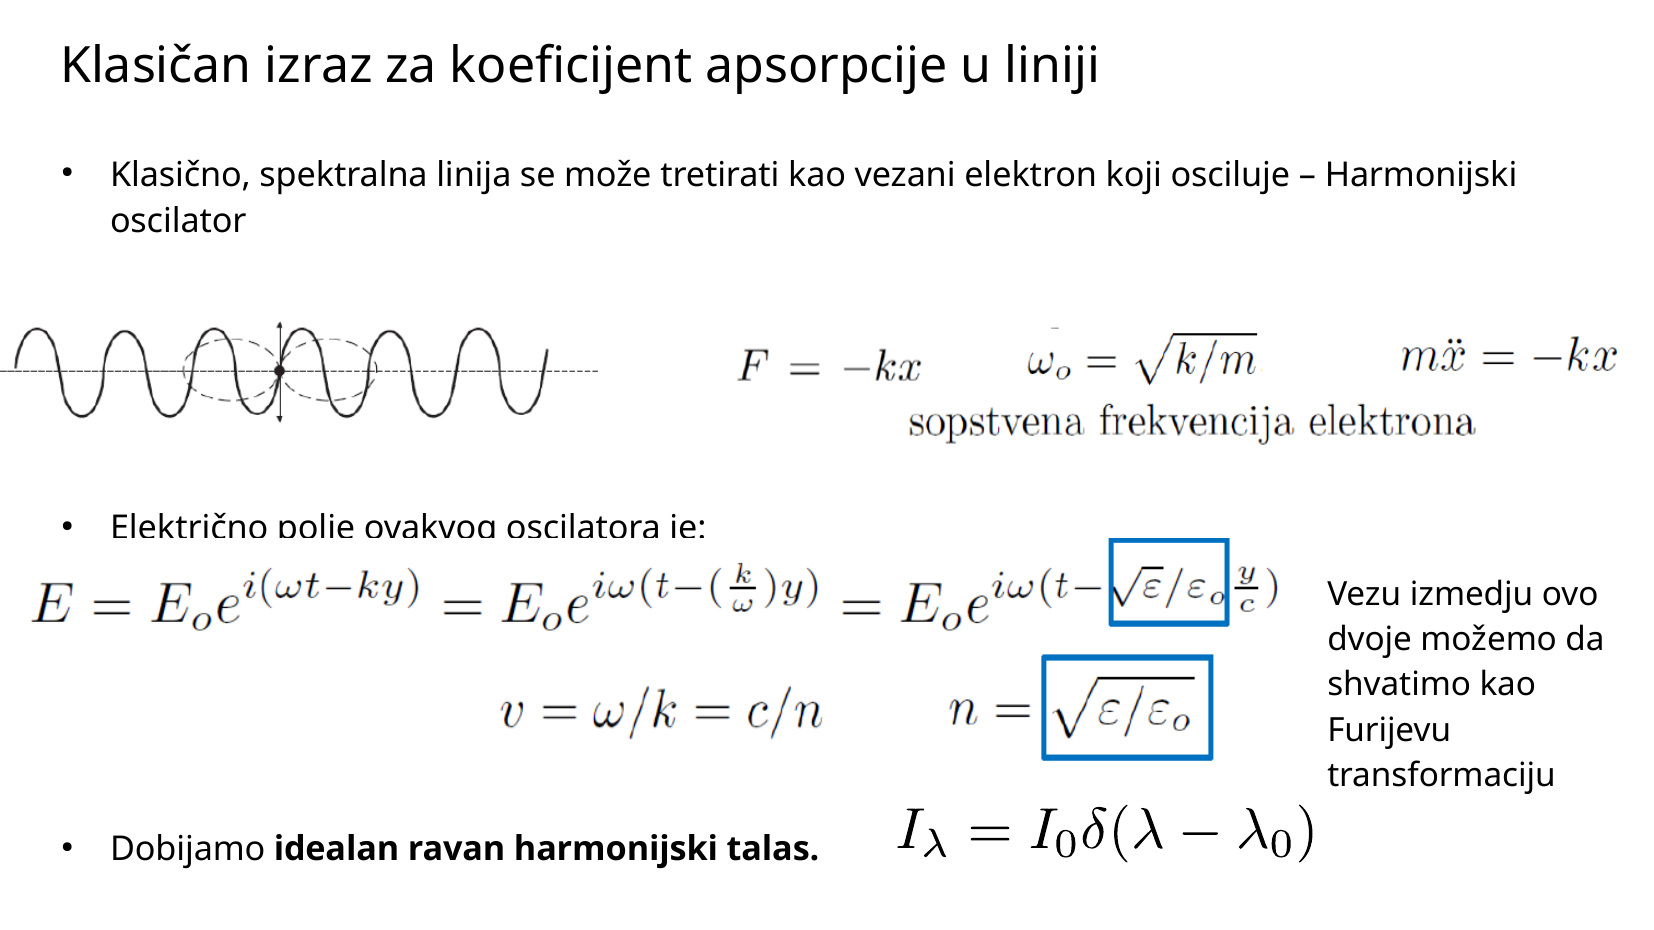

# Klasičan izraz za koeficijent apsorpcije u liniji
Klasično, spektralna linija se može tretirati kao vezani elektron koji osciluje – Harmonijski oscilator
Električno polje ovakvog oscilatora je:
Dobijamo idealan ravan harmonijski talas.
Vezu izmedju ovo dvoje možemo da shvatimo kao Furijevu transformaciju